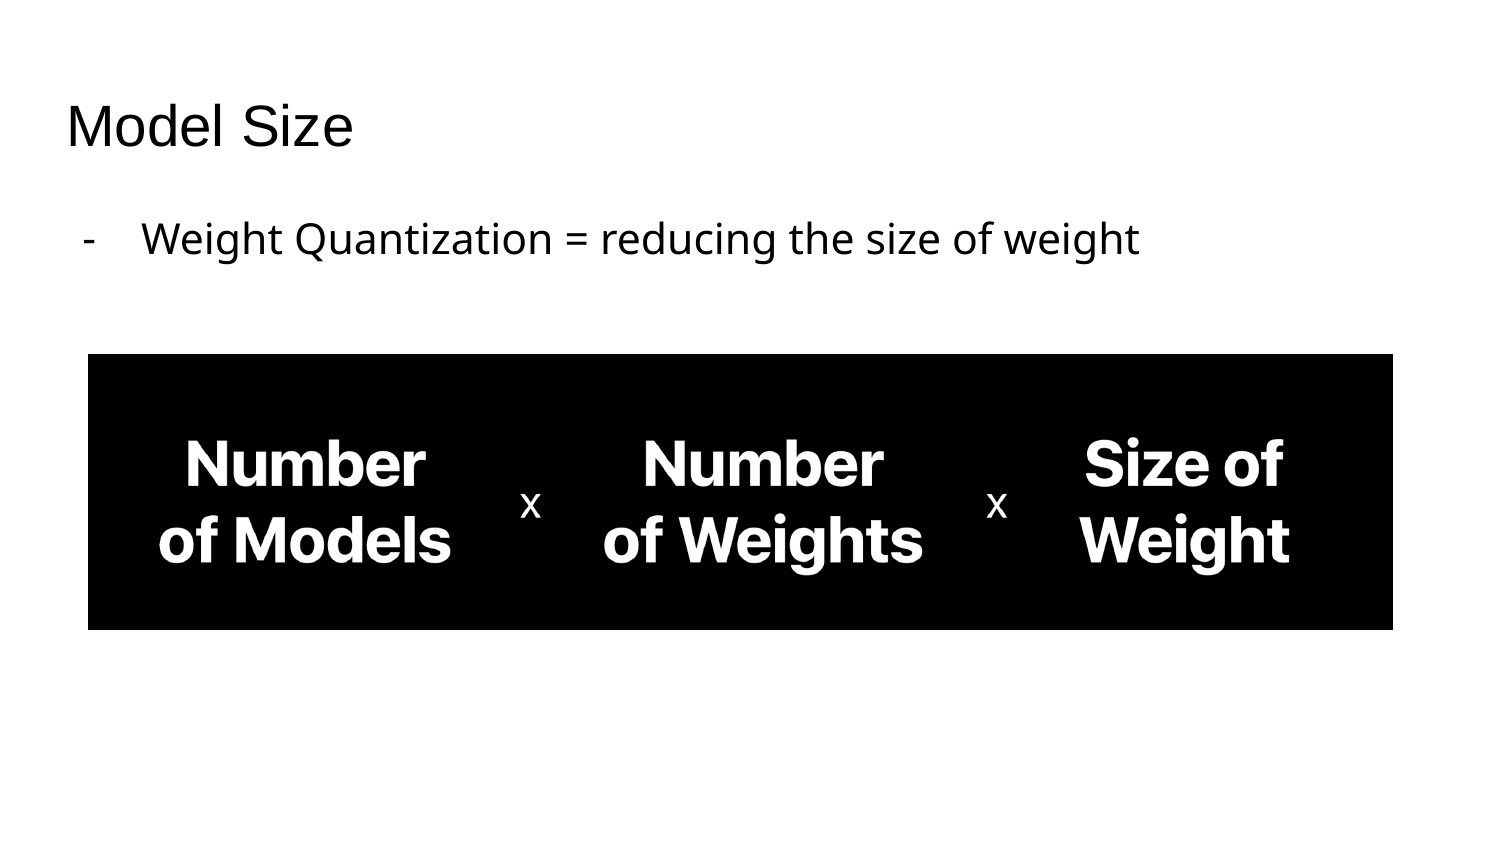

# Model Size
Weight Quantization = reducing the size of weight